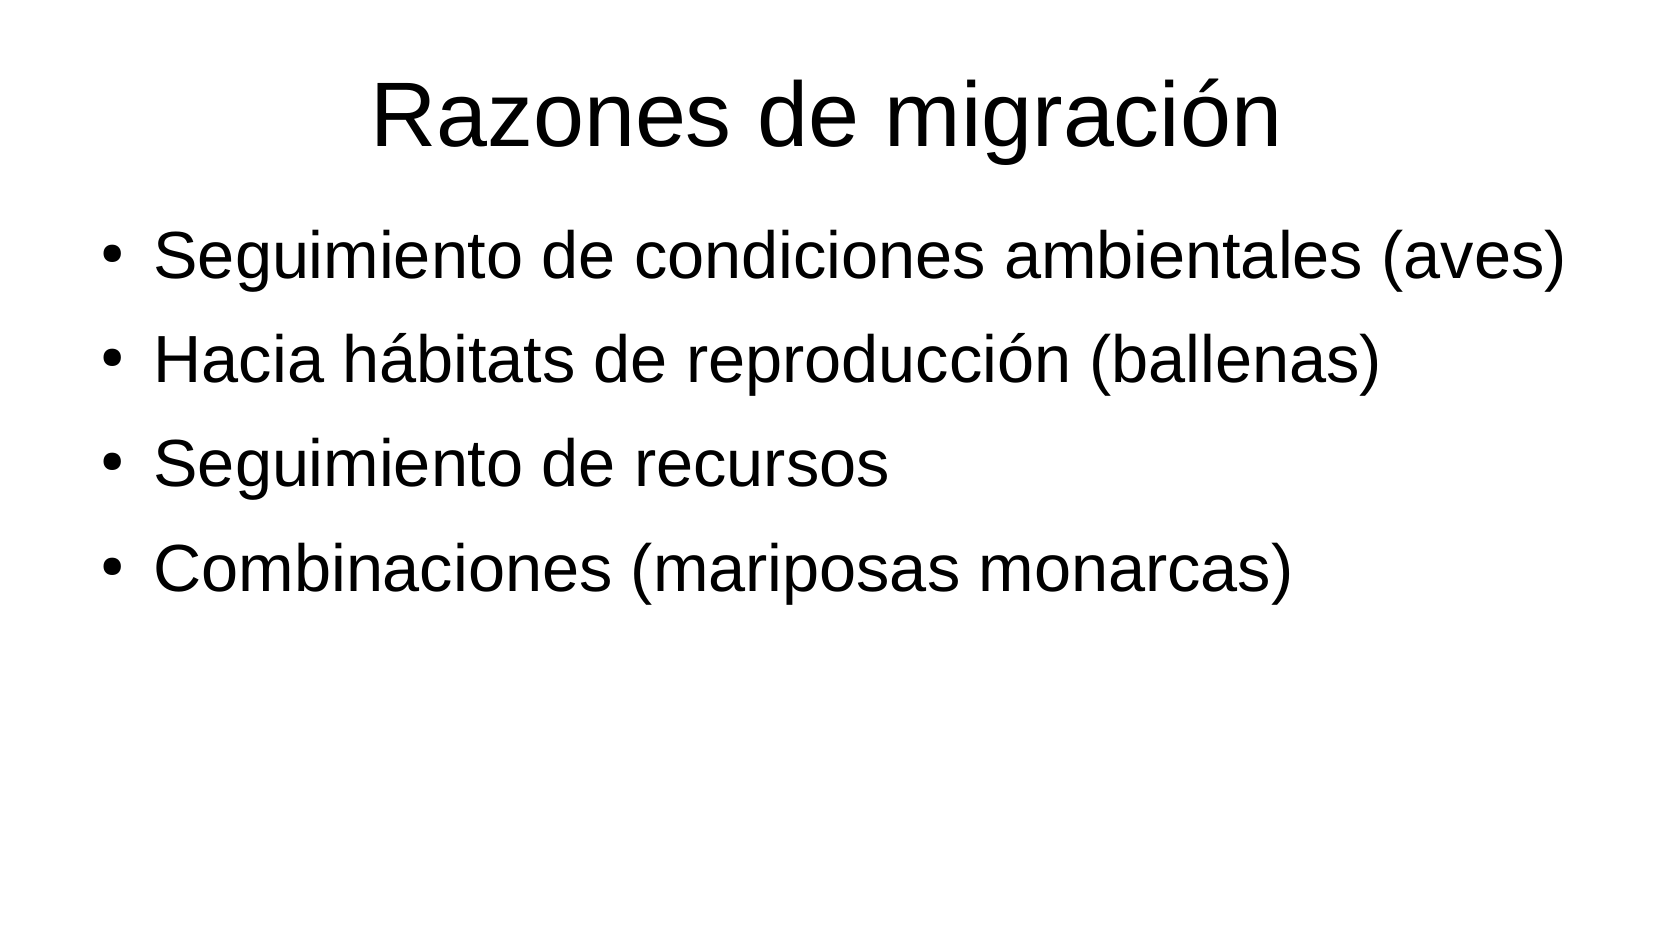

# Razones de migración
Seguimiento de condiciones ambientales (aves)
Hacia hábitats de reproducción (ballenas)
Seguimiento de recursos
Combinaciones (mariposas monarcas)